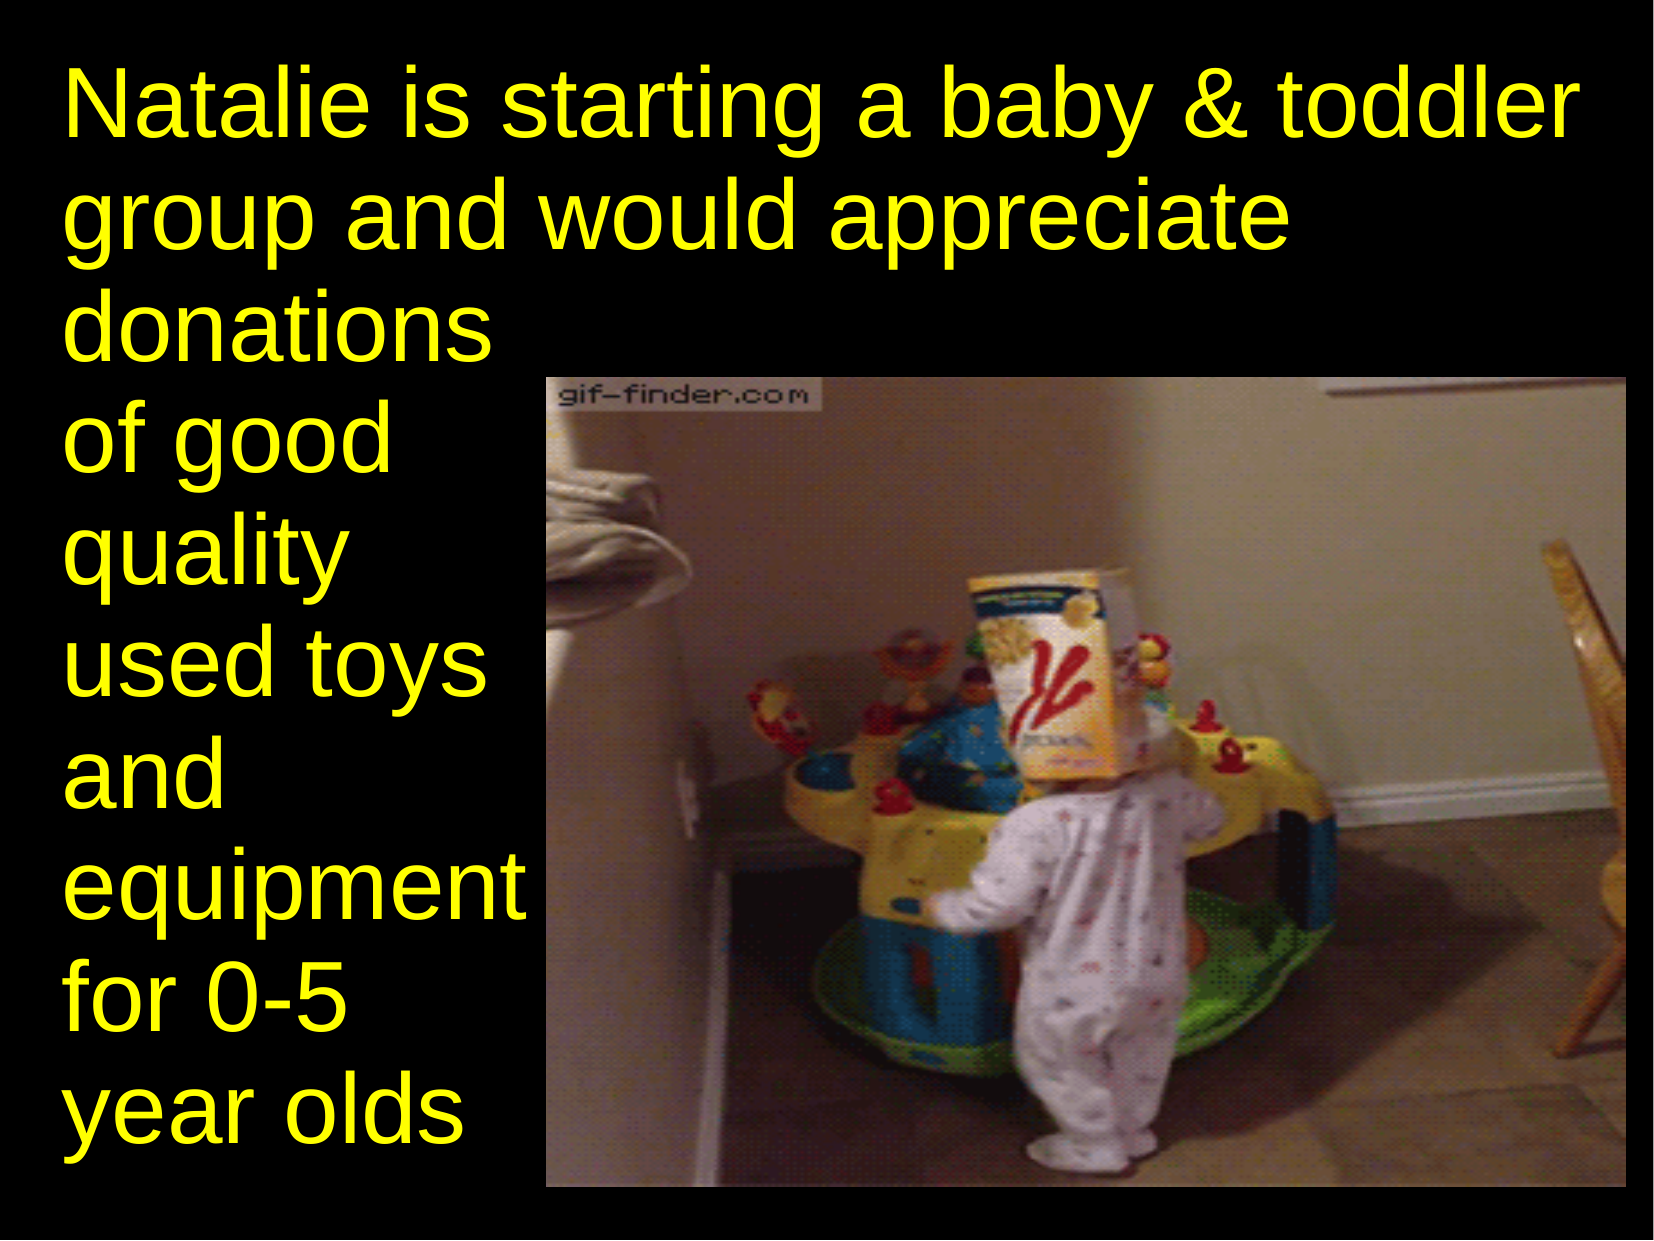

Natalie is starting a baby & toddler group and would appreciate donations
of good
quality
used toys
and
equipment
for 0-5
year olds